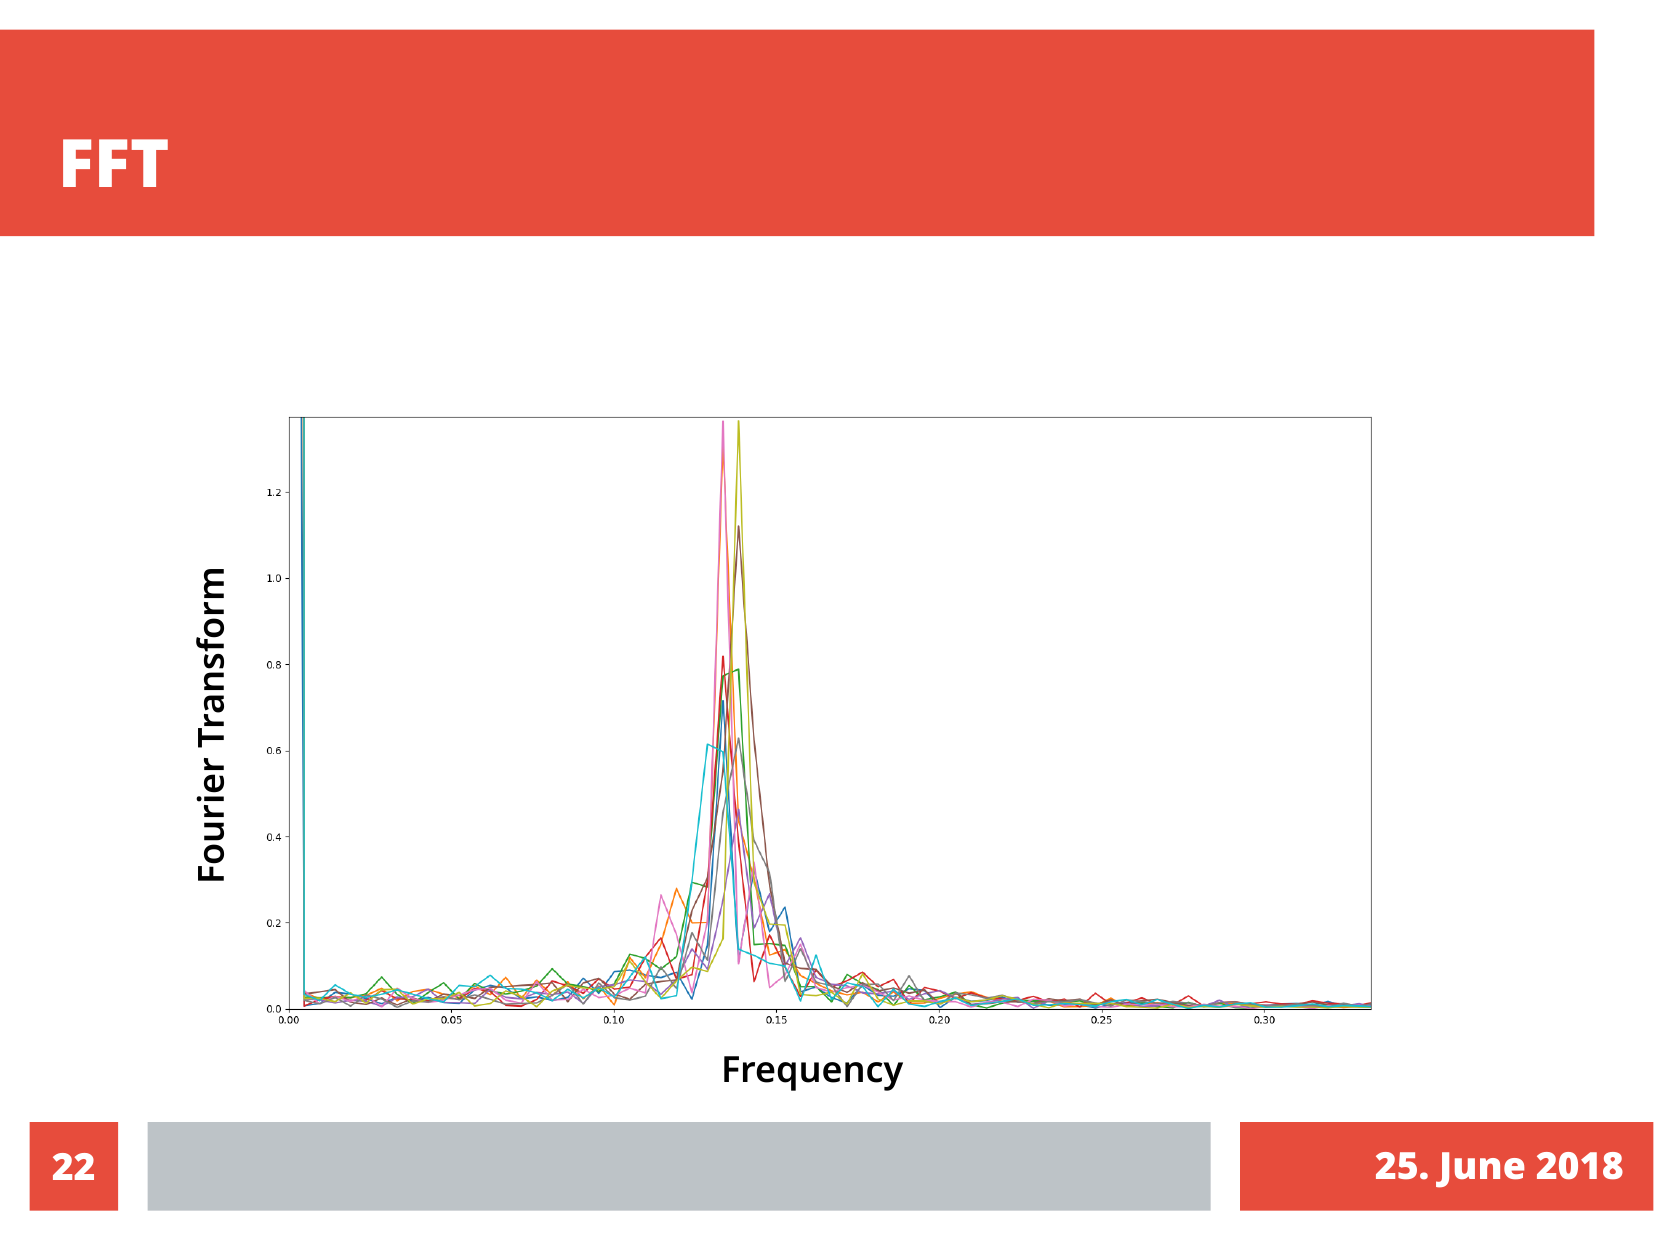

# FFT
Fourier Transform
Frequency
22
25. June 2018